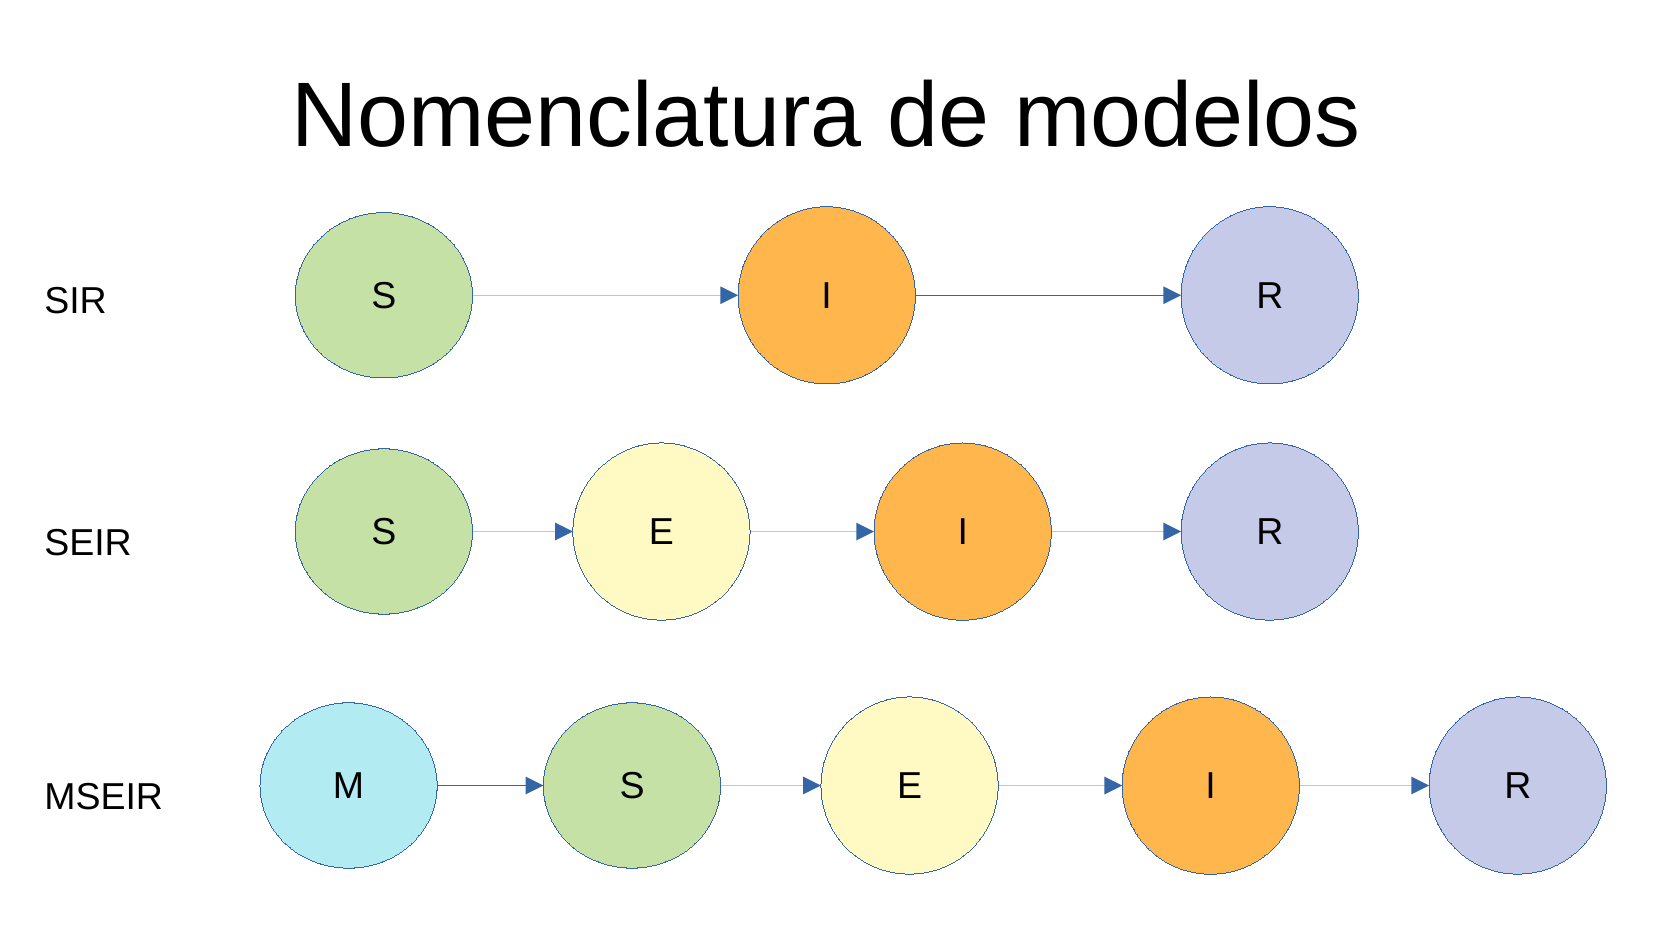

# Nomenclatura de modelos
I
R
S
SIR
E
R
I
S
SEIR
E
R
I
M
S
MSEIR